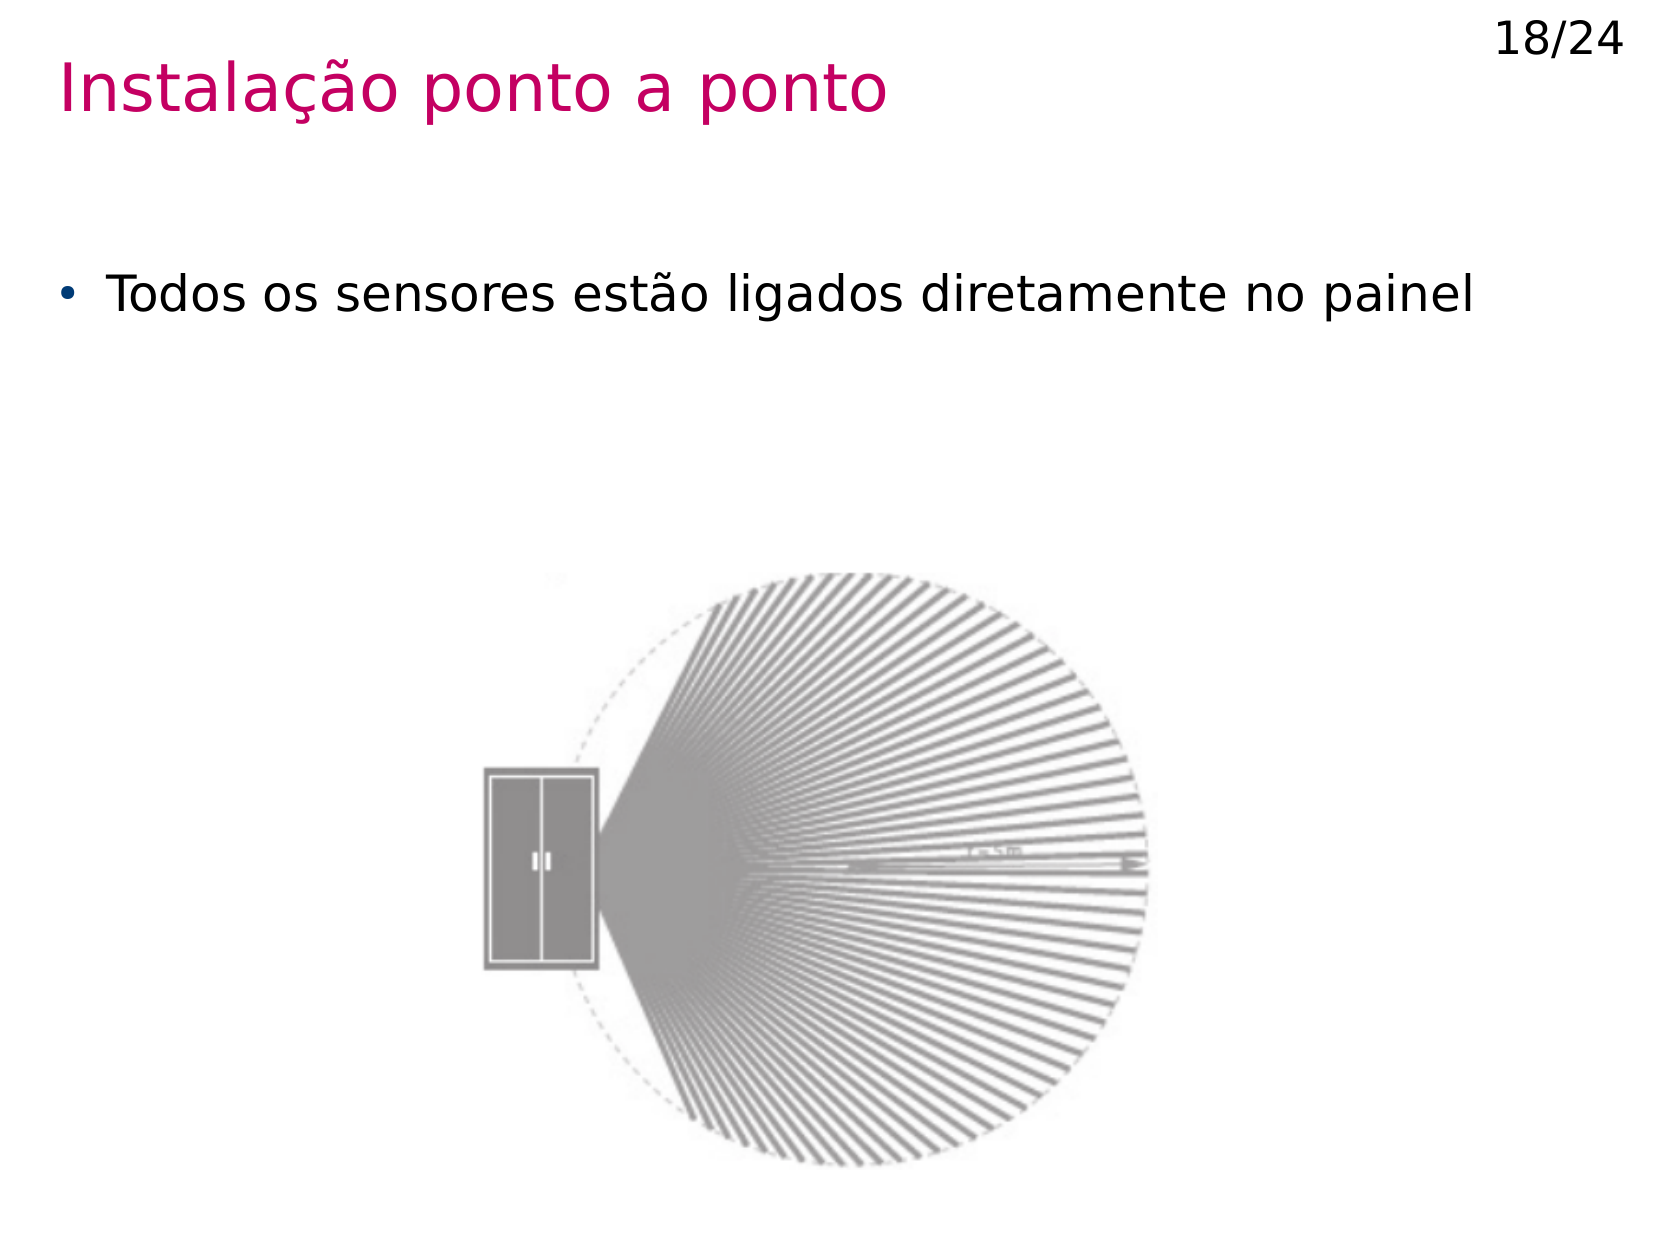

18
# Instalação ponto a ponto
Todos os sensores estão ligados diretamente no painel